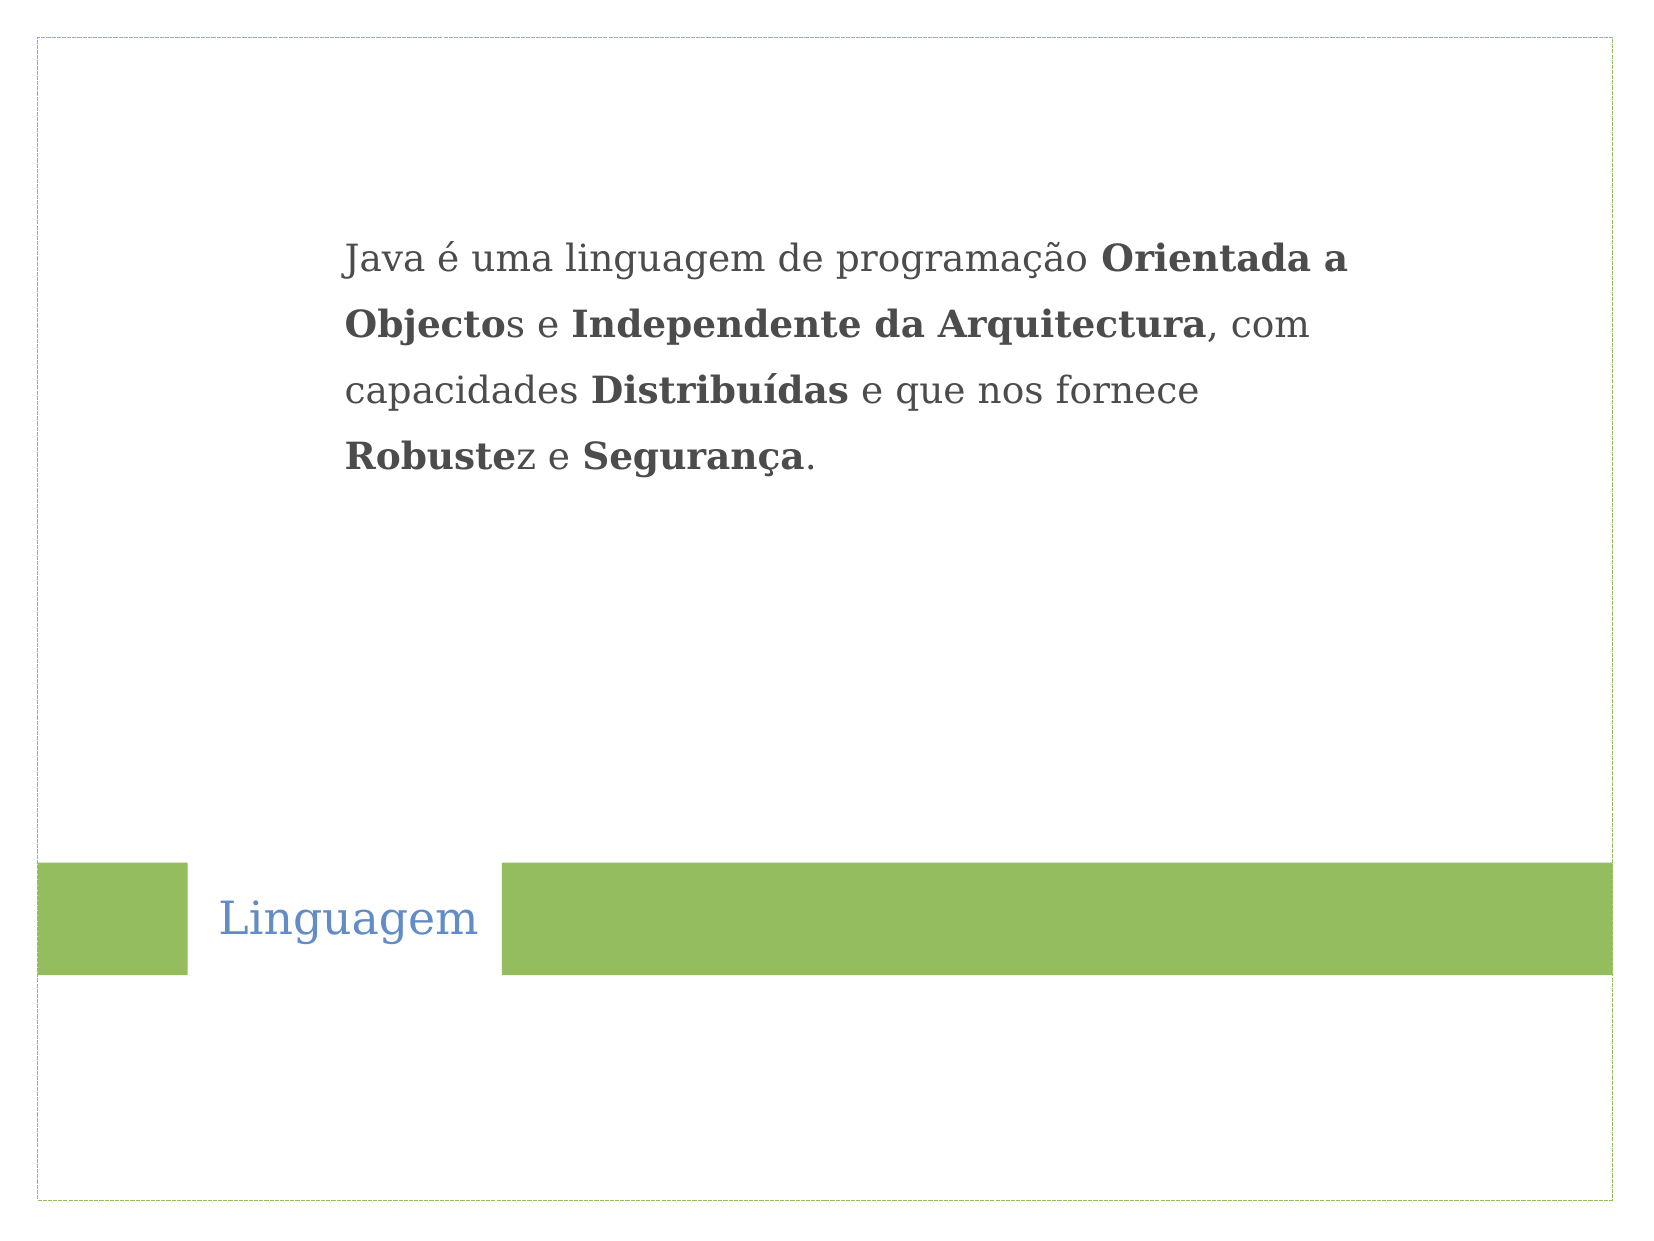

Java é uma linguagem de programação Orientada a Objectos e Independente da Arquitectura, com capacidades Distribuídas e que nos fornece Robustez e Segurança.
Linguagem